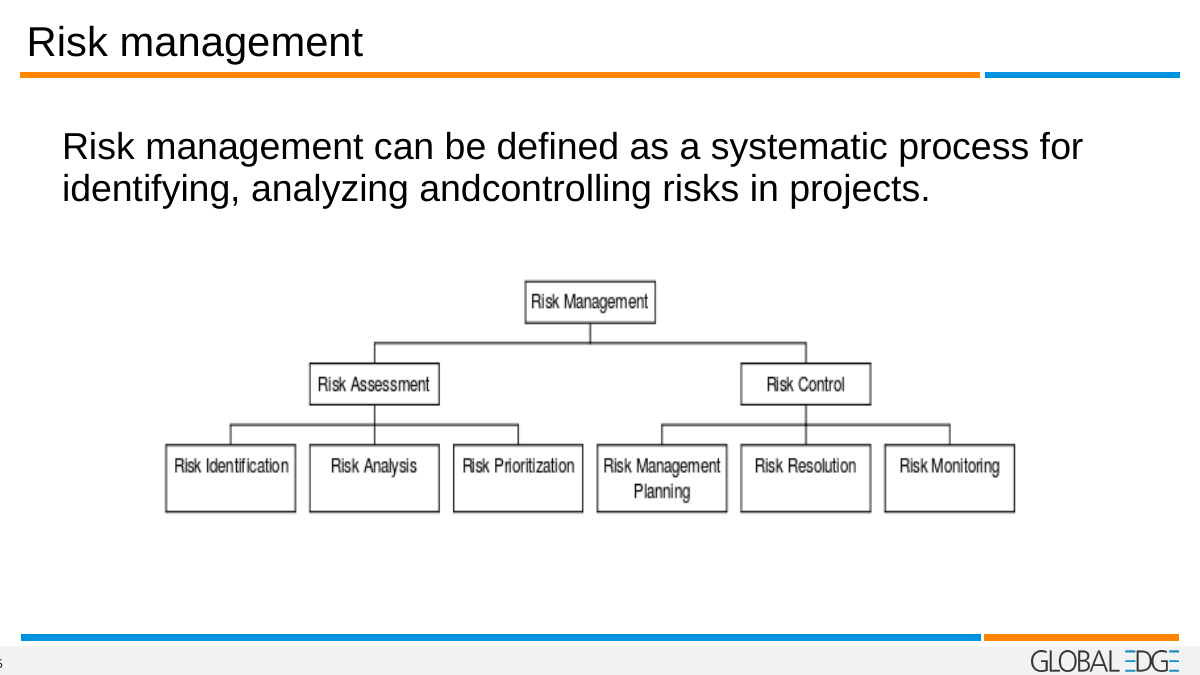

Risk management
Risk management can be defined as a systematic process for identifying, analyzing andcontrolling risks in projects.